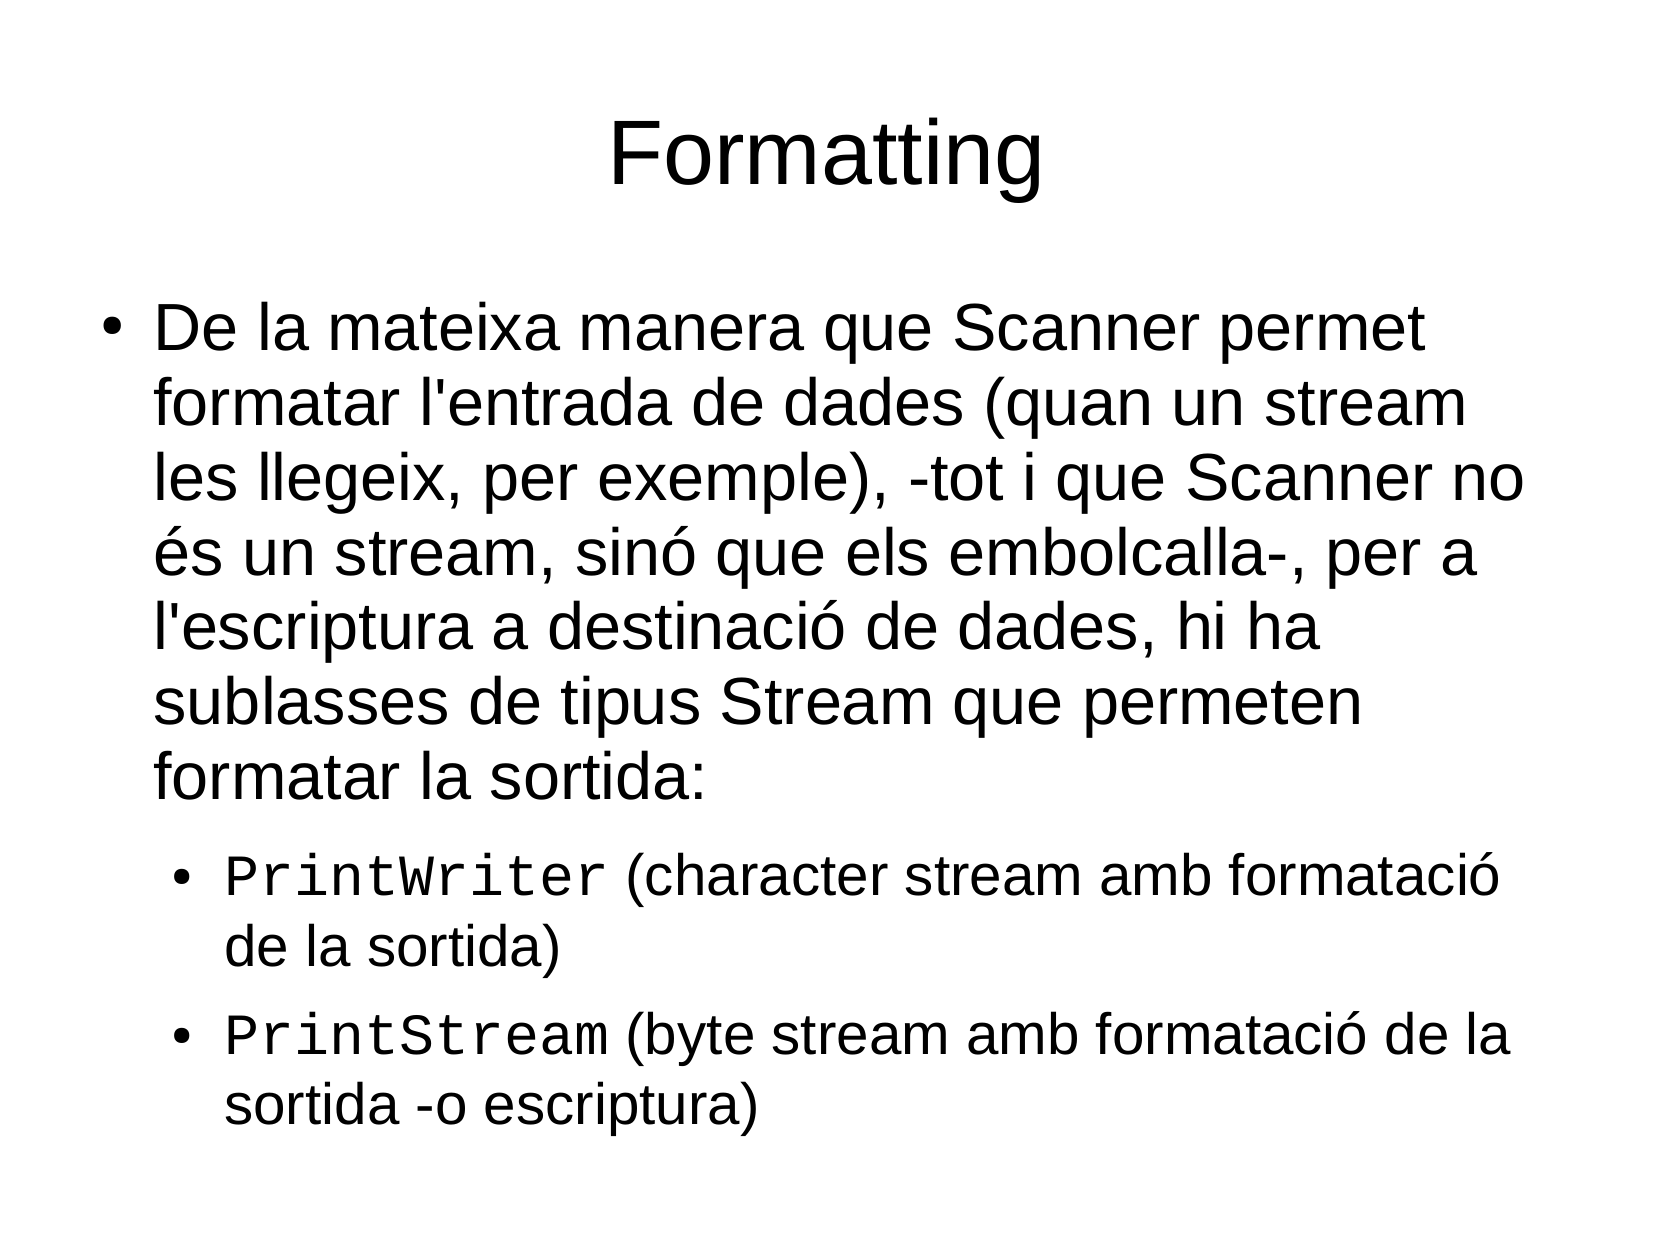

# Formatting
De la mateixa manera que Scanner permet formatar l'entrada de dades (quan un stream les llegeix, per exemple), -tot i que Scanner no és un stream, sinó que els embolcalla-, per a l'escriptura a destinació de dades, hi ha sublasses de tipus Stream que permeten formatar la sortida:
PrintWriter (character stream amb formatació de la sortida)
PrintStream (byte stream amb formatació de la sortida -o escriptura)